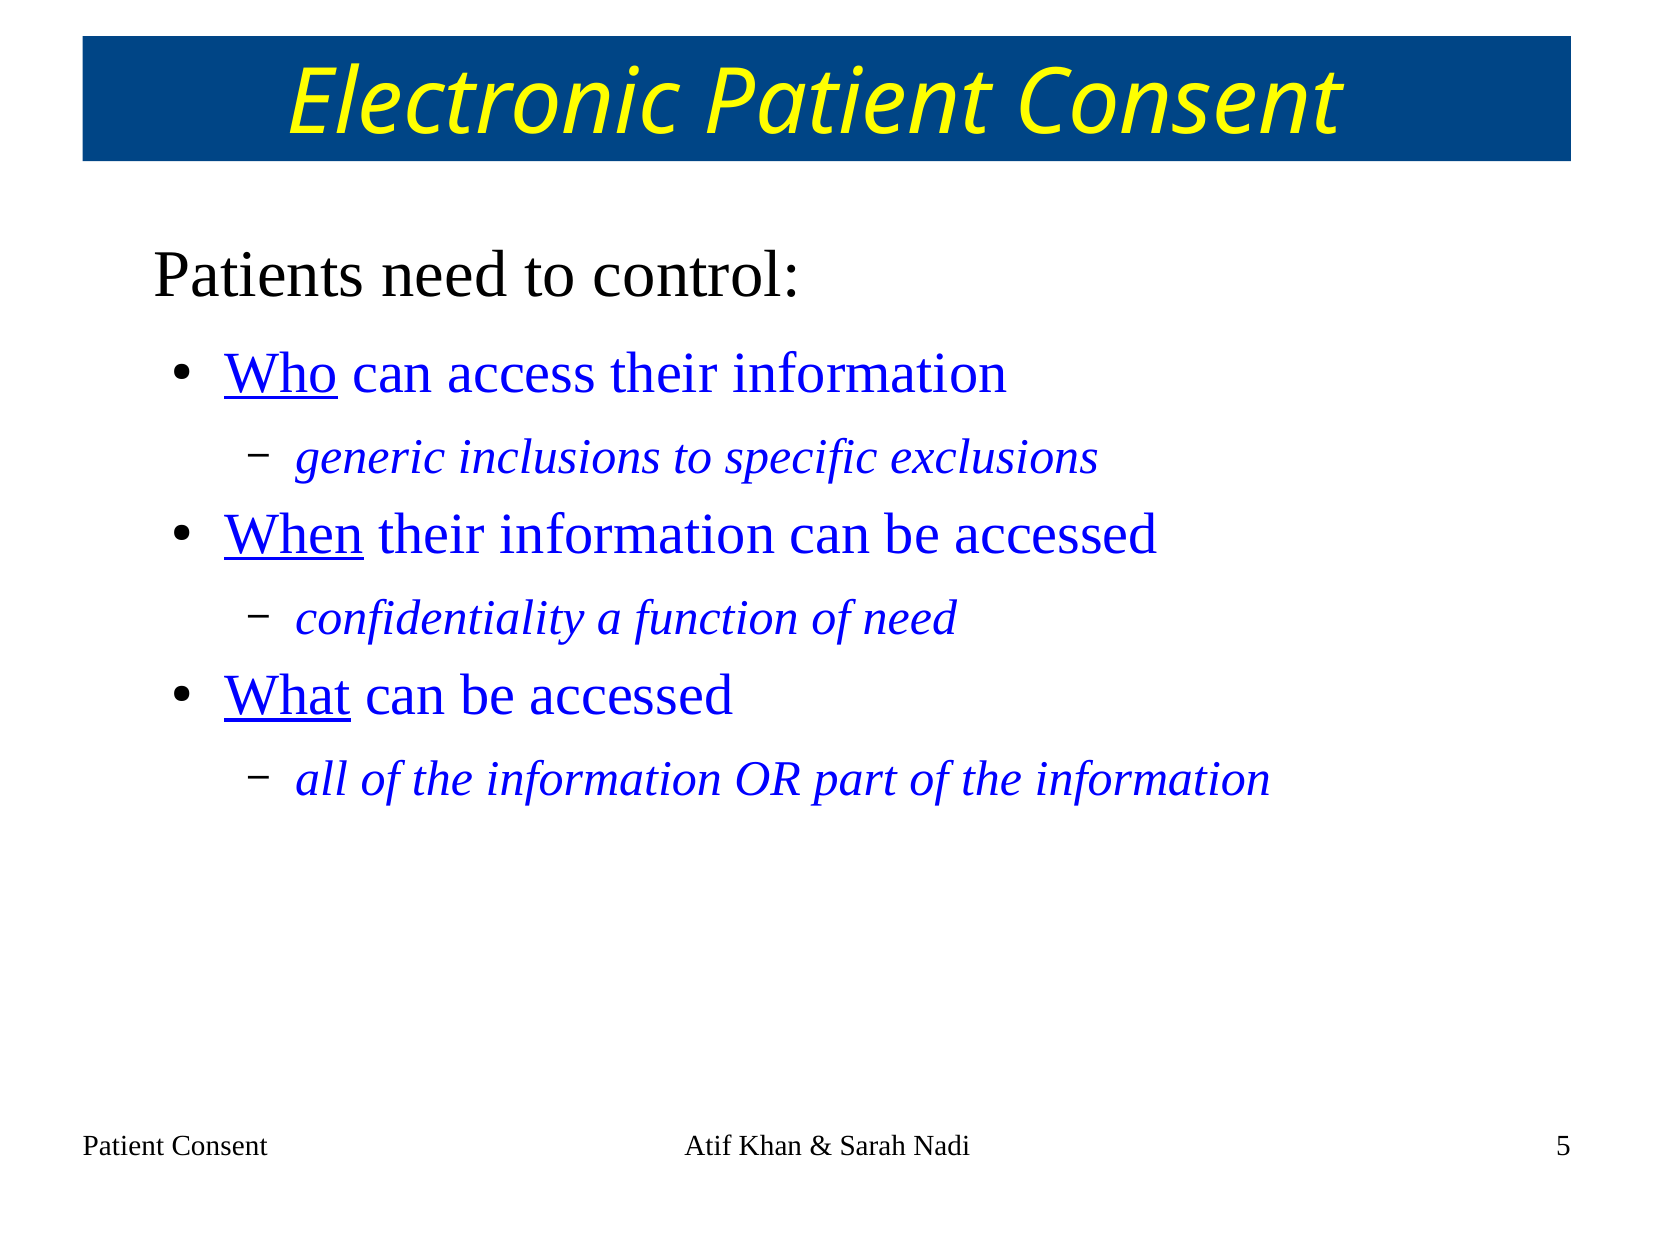

# Electronic Patient Consent
Patients need to control:
Who can access their information
generic inclusions to specific exclusions
When their information can be accessed
confidentiality a function of need
What can be accessed
all of the information OR part of the information
Patient Consent
Atif Khan & Sarah Nadi
5